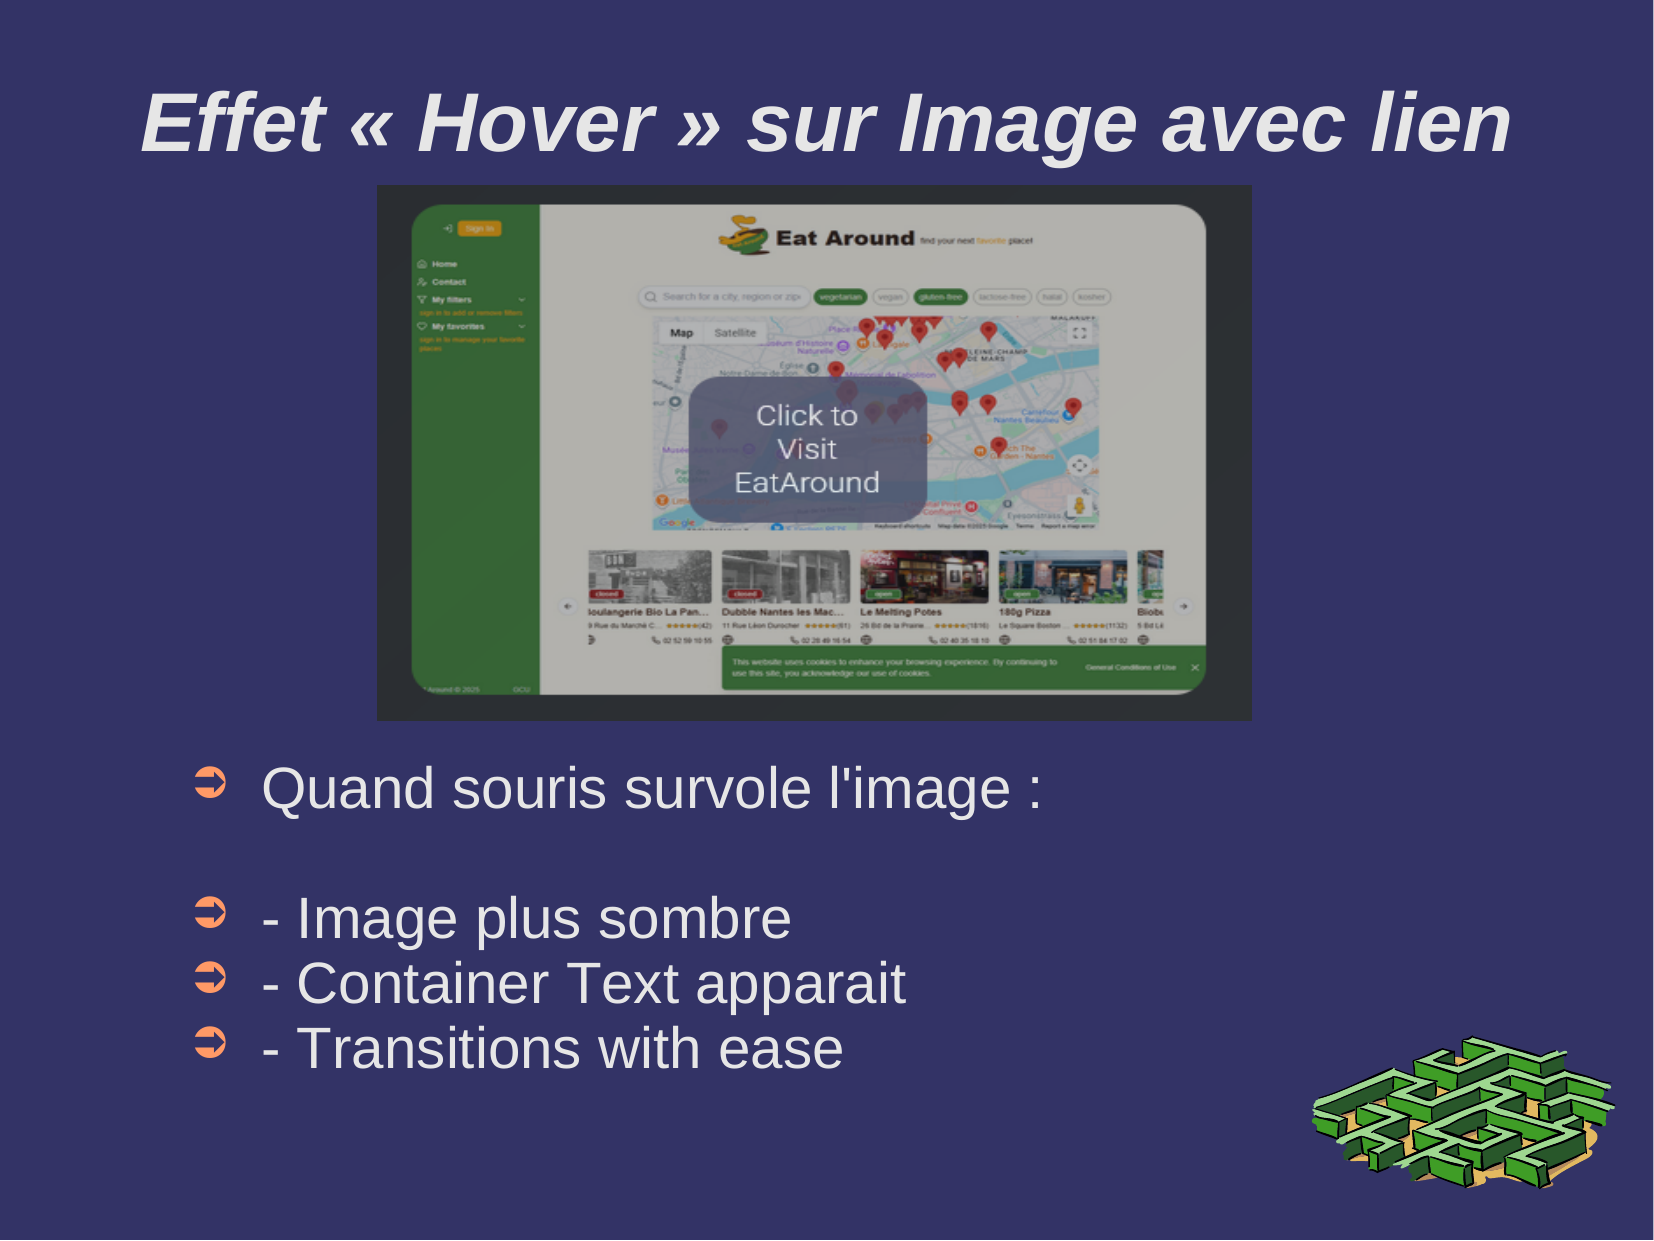

# Effet « Hover » sur Image avec lien
Quand souris survole l'image :
- Image plus sombre
- Container Text apparait
- Transitions with ease